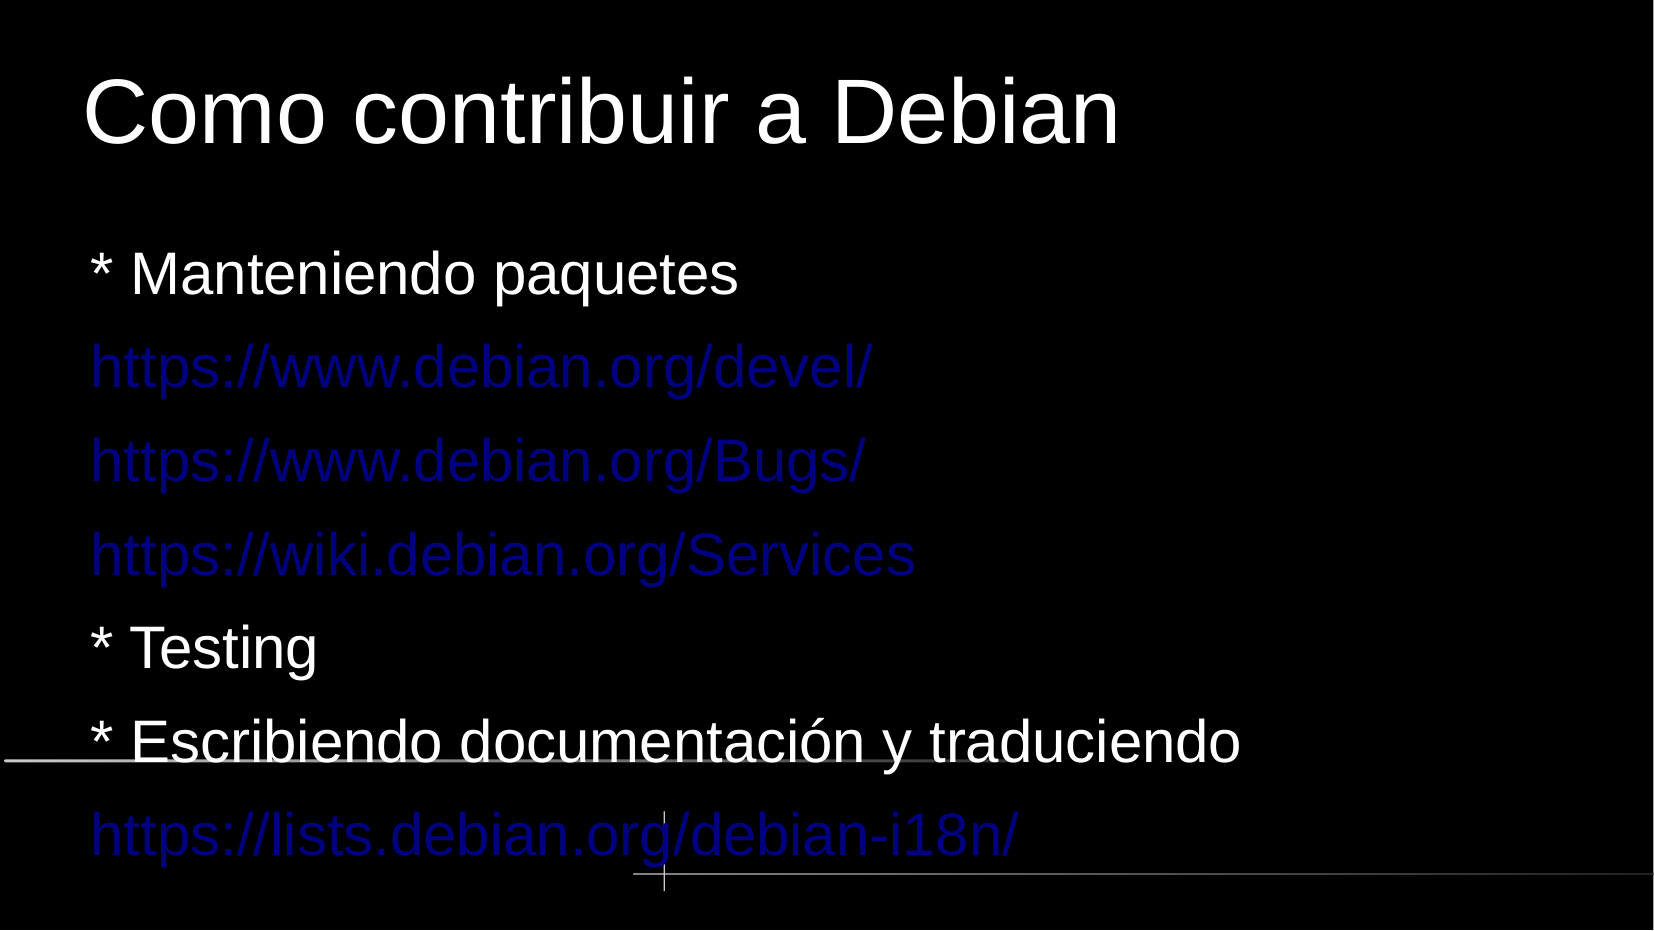

# Como contribuir a Debian
* Manteniendo paquetes
https://www.debian.org/devel/
https://www.debian.org/Bugs/
https://wiki.debian.org/Services
* Testing
* Escribiendo documentación y traduciendo
https://lists.debian.org/debian-i18n/